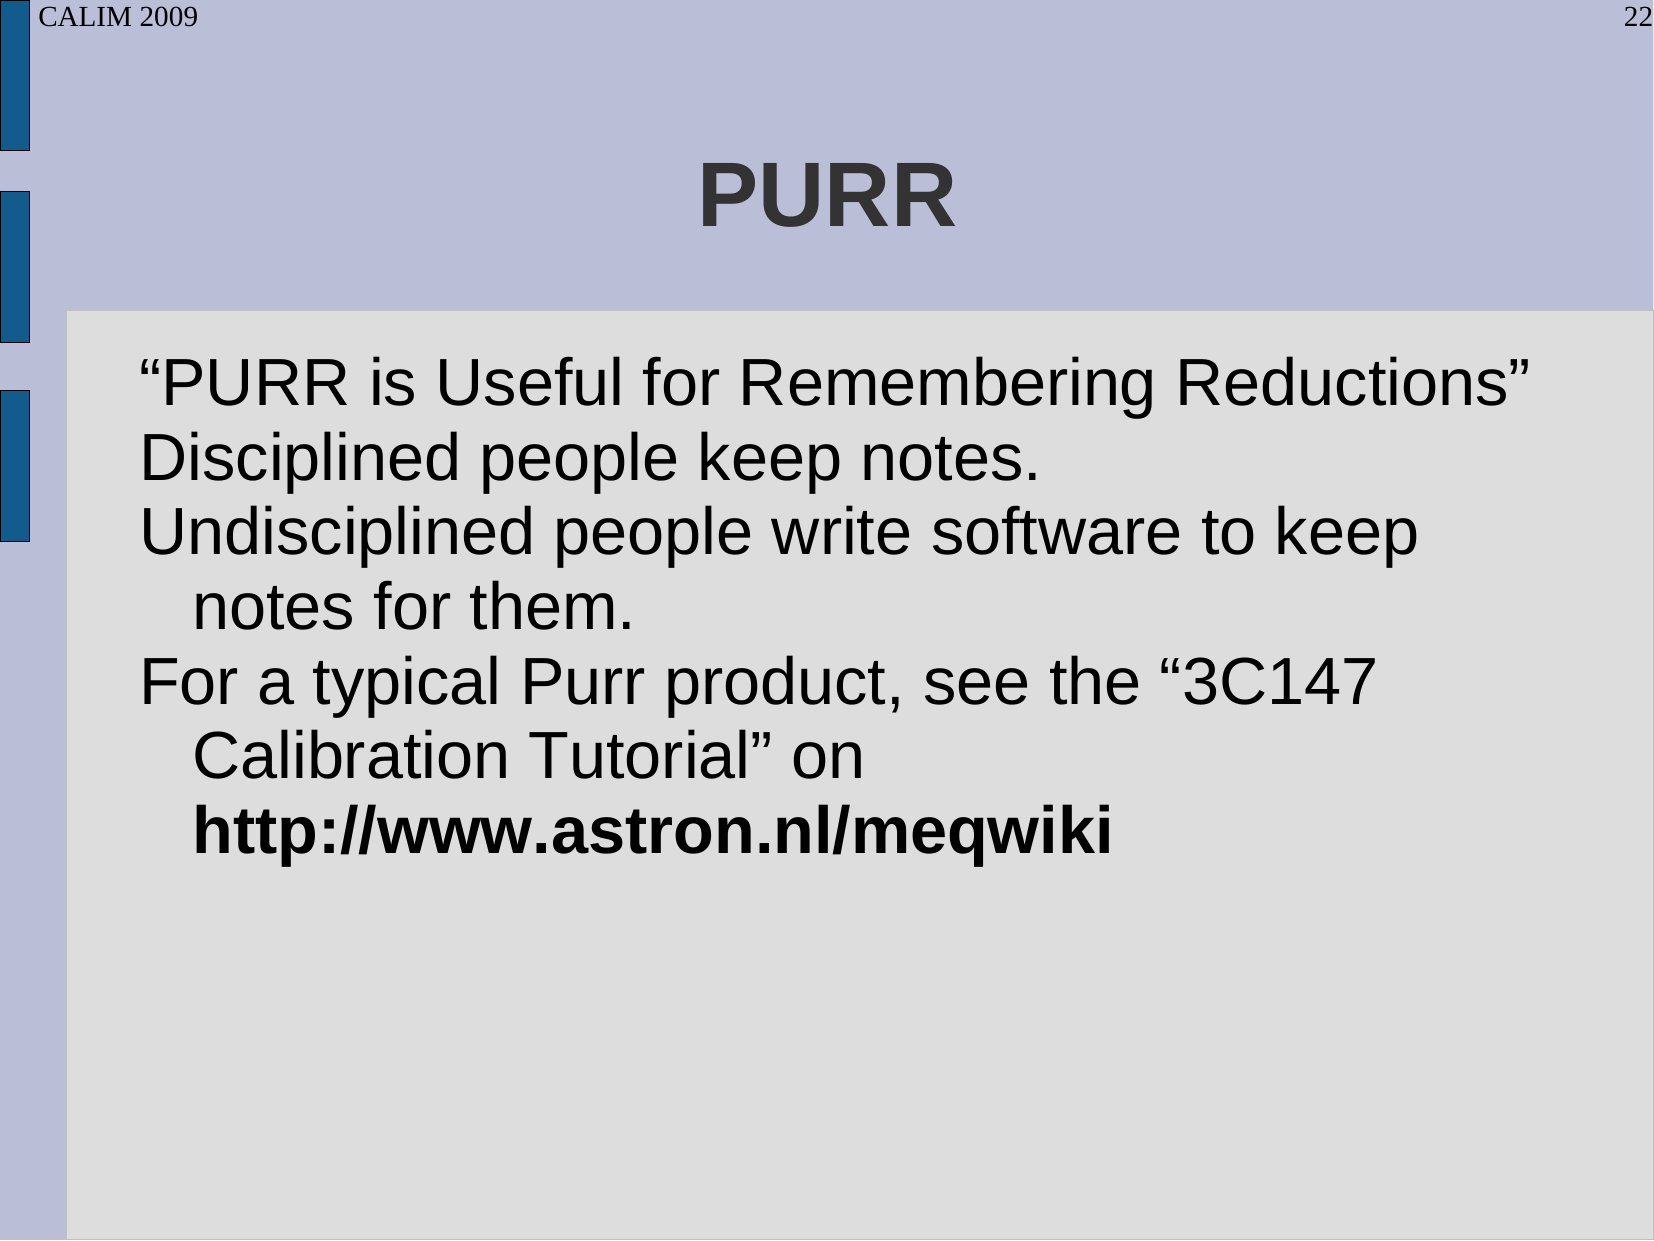

CALIM 2009
22
# PURR
“PURR is Useful for Remembering Reductions”
Disciplined people keep notes.
Undisciplined people write software to keep notes for them.
For a typical Purr product, see the “3C147 Calibration Tutorial” on http://www.astron.nl/meqwiki